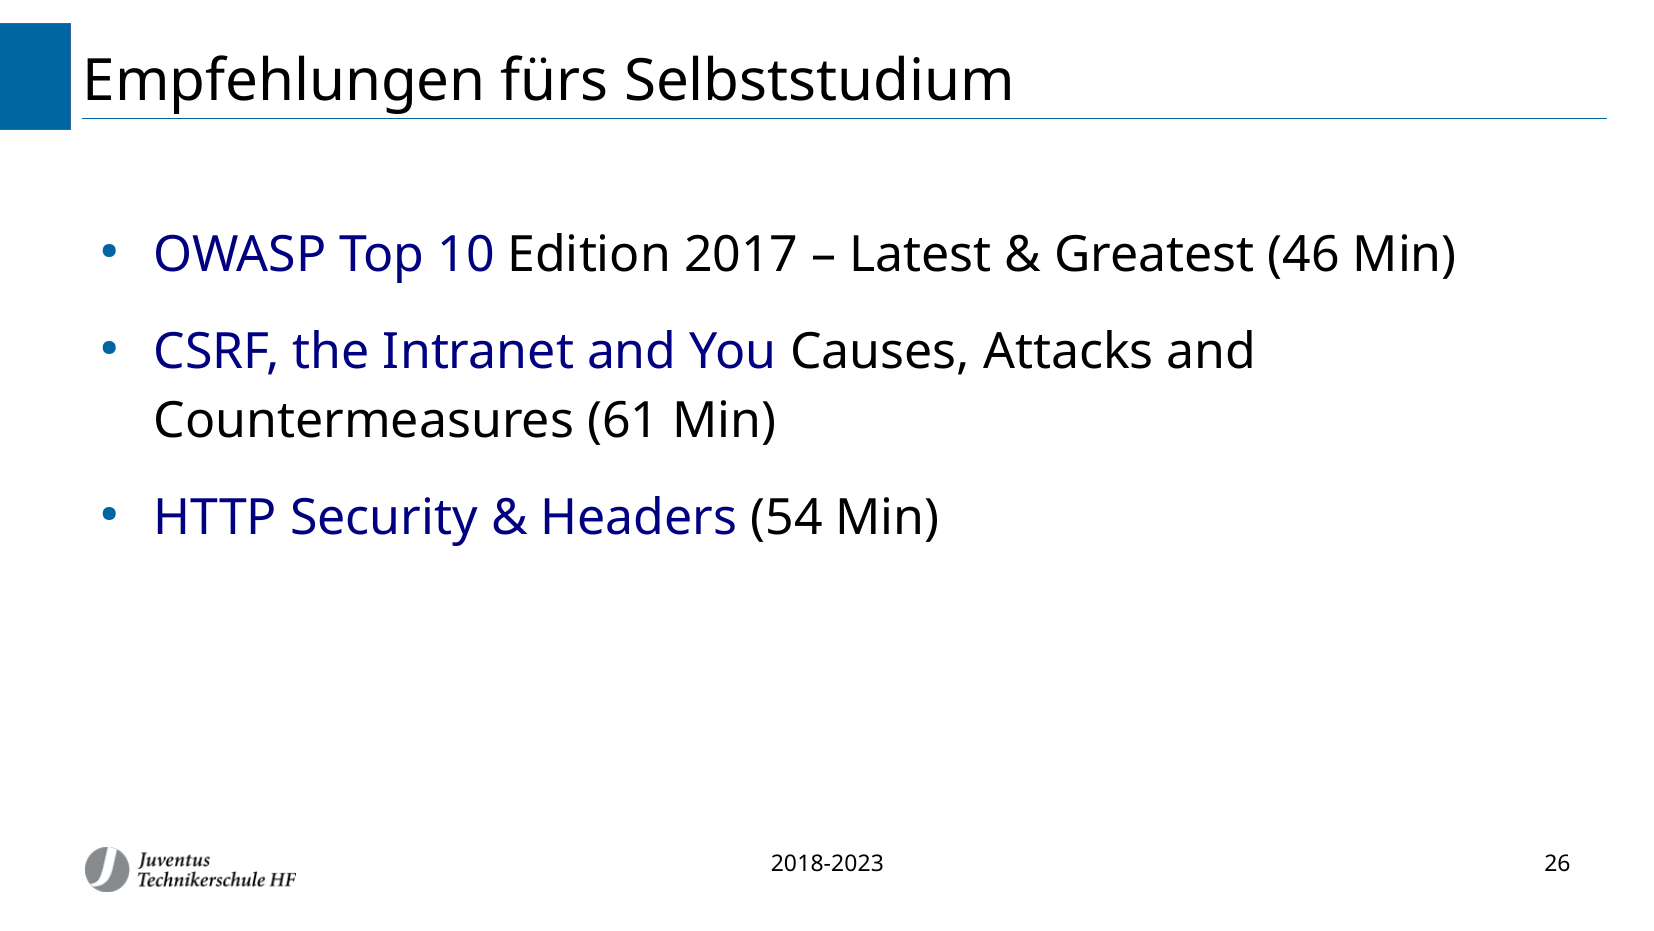

# Empfehlungen fürs Selbststudium
OWASP Top 10 Edition 2017 – Latest & Greatest (46 Min)
CSRF, the Intranet and You Causes, Attacks and Countermeasures (61 Min)
HTTP Security & Headers (54 Min)
2018-2023
26